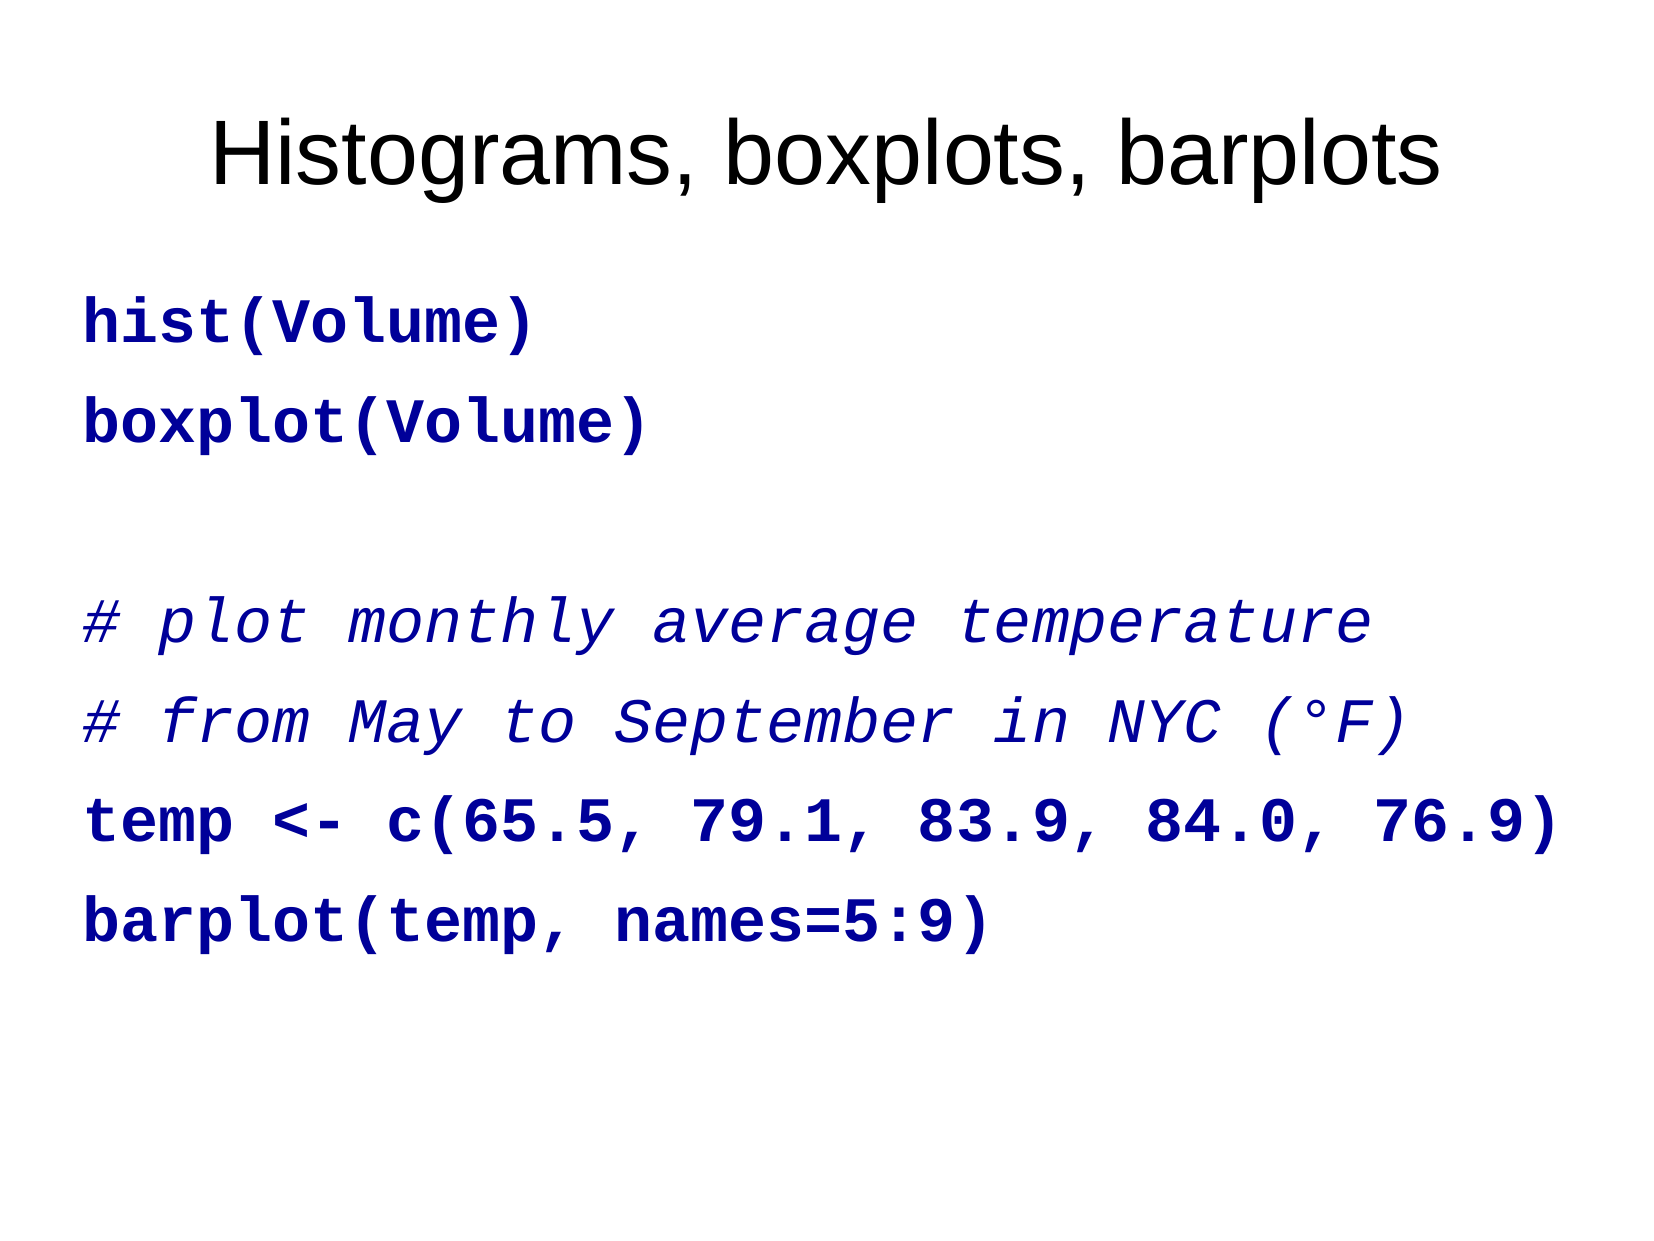

# Histograms, boxplots, barplots
hist(Volume)
boxplot(Volume)
# plot monthly average temperature
# from May to September in NYC (°F)
temp <- c(65.5, 79.1, 83.9, 84.0, 76.9)
barplot(temp, names=5:9)